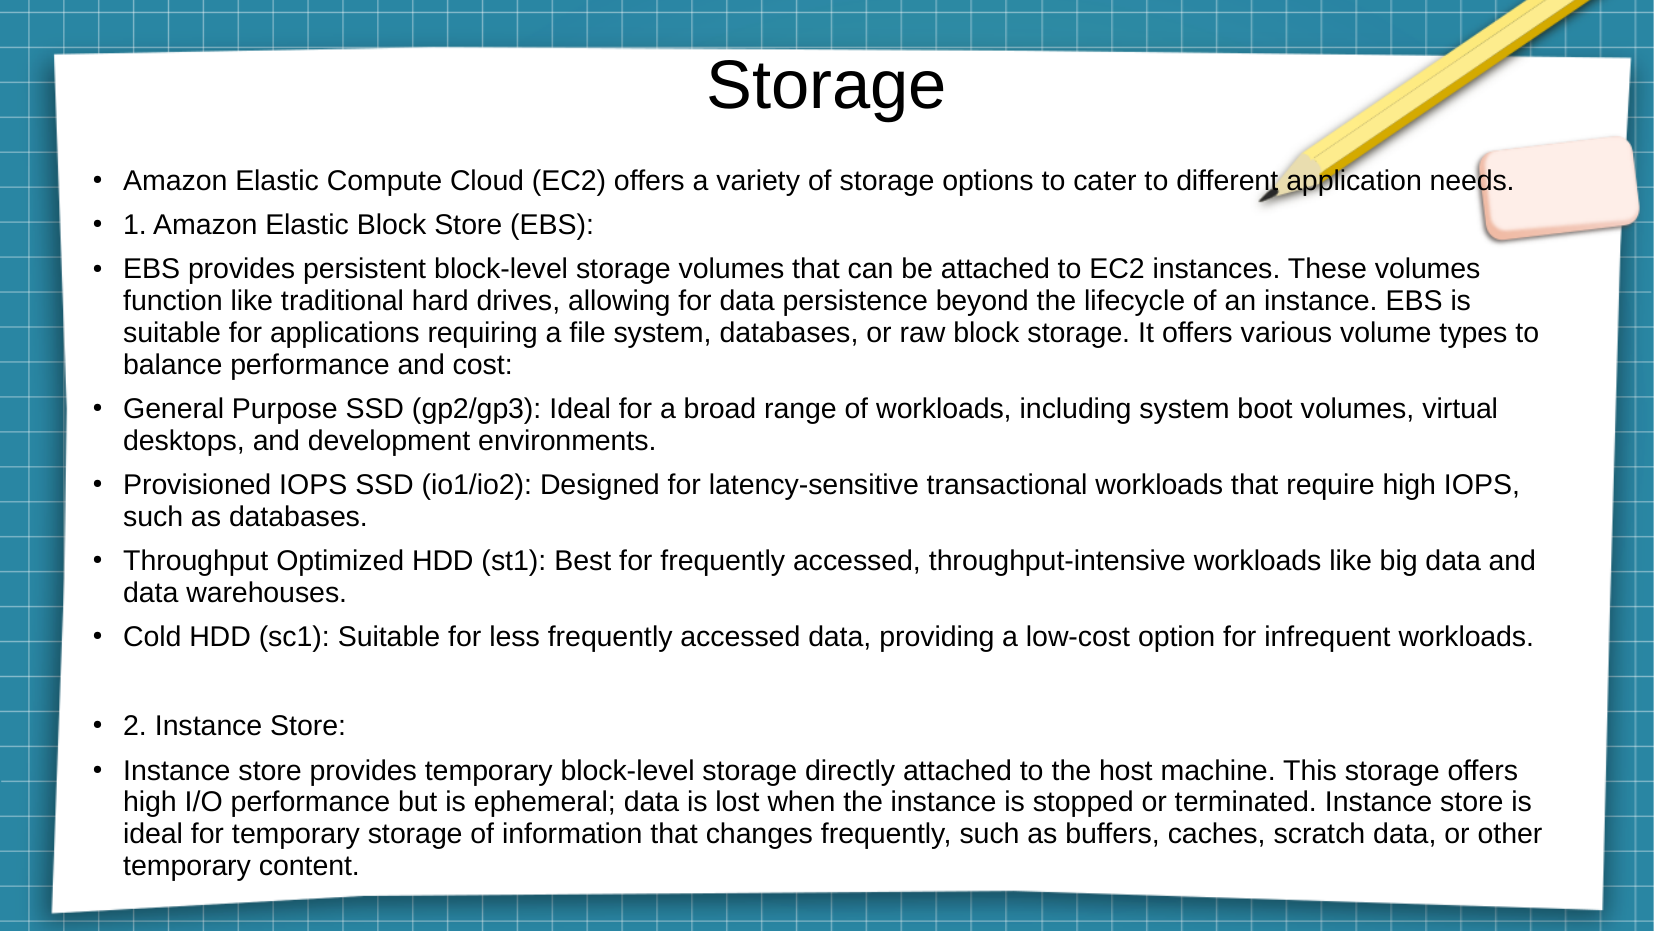

# Storage
Amazon Elastic Compute Cloud (EC2) offers a variety of storage options to cater to different application needs.
1. Amazon Elastic Block Store (EBS):
EBS provides persistent block-level storage volumes that can be attached to EC2 instances. These volumes function like traditional hard drives, allowing for data persistence beyond the lifecycle of an instance. EBS is suitable for applications requiring a file system, databases, or raw block storage. It offers various volume types to balance performance and cost:
General Purpose SSD (gp2/gp3): Ideal for a broad range of workloads, including system boot volumes, virtual desktops, and development environments.
Provisioned IOPS SSD (io1/io2): Designed for latency-sensitive transactional workloads that require high IOPS, such as databases.
Throughput Optimized HDD (st1): Best for frequently accessed, throughput-intensive workloads like big data and data warehouses.
Cold HDD (sc1): Suitable for less frequently accessed data, providing a low-cost option for infrequent workloads.
2. Instance Store:
Instance store provides temporary block-level storage directly attached to the host machine. This storage offers high I/O performance but is ephemeral; data is lost when the instance is stopped or terminated. Instance store is ideal for temporary storage of information that changes frequently, such as buffers, caches, scratch data, or other temporary content.